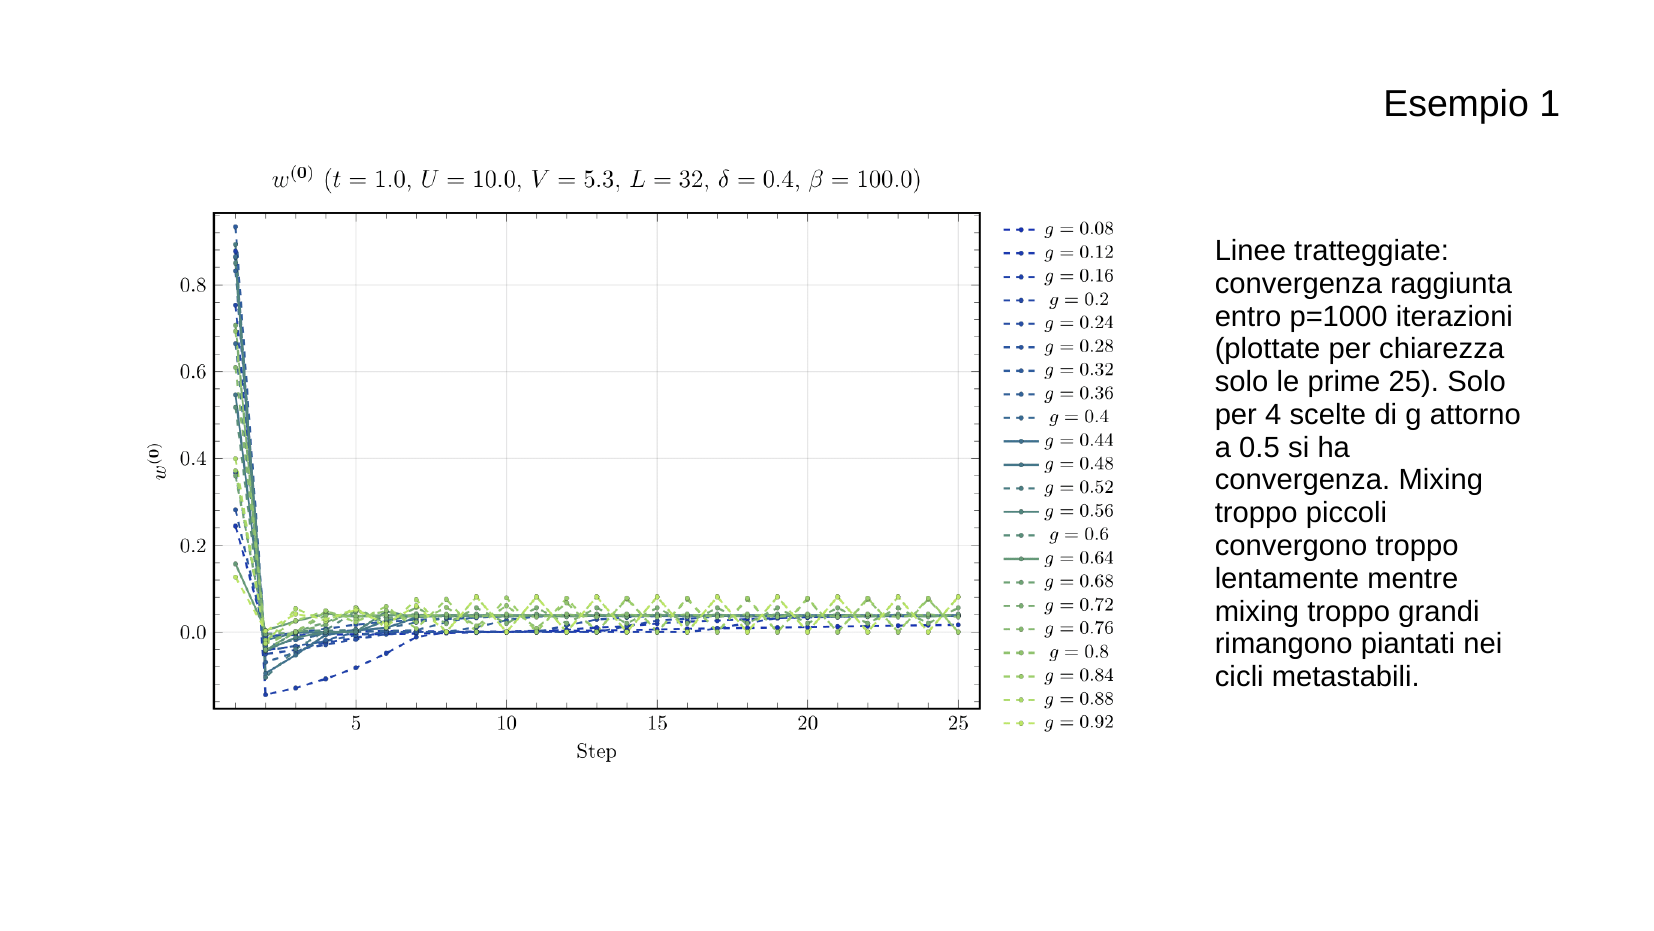

Esempio 1
Linee tratteggiate: convergenza raggiunta entro p=1000 iterazioni (plottate per chiarezza solo le prime 25). Solo per 4 scelte di g attorno a 0.5 si ha convergenza. Mixing troppo piccoli convergono troppo lentamente mentre mixing troppo grandi rimangono piantati nei cicli metastabili.